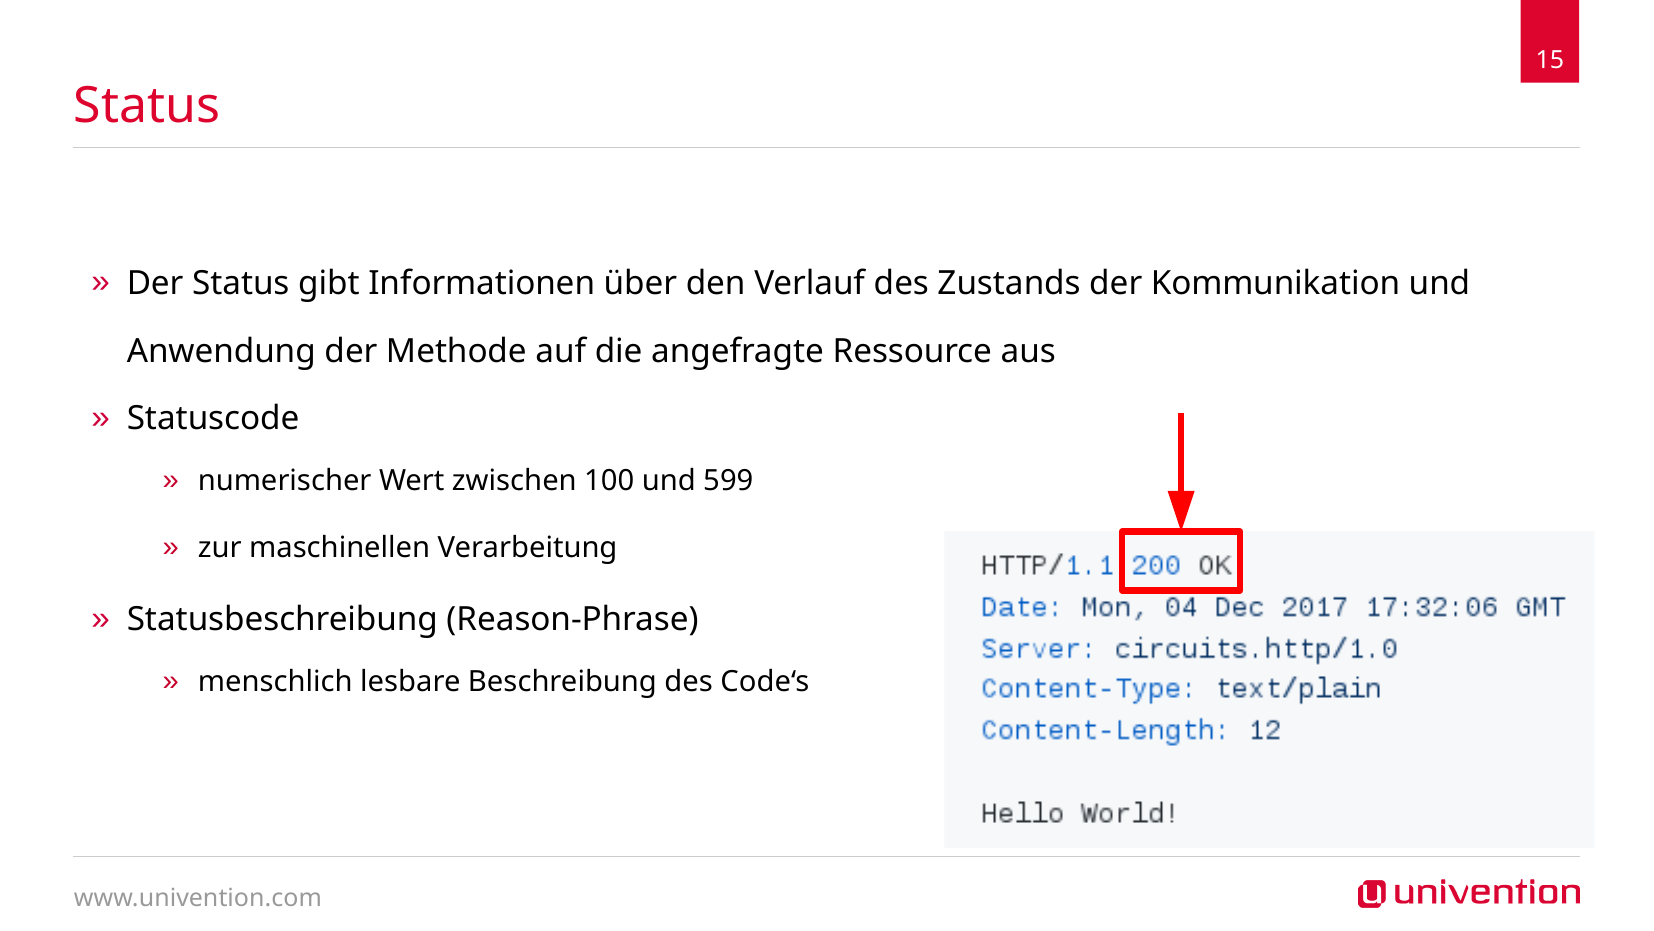

# Status
Der Status gibt Informationen über den Verlauf des Zustands der Kommunikation und Anwendung der Methode auf die angefragte Ressource aus
Statuscode
numerischer Wert zwischen 100 und 599
zur maschinellen Verarbeitung
Statusbeschreibung (Reason-Phrase)
menschlich lesbare Beschreibung des Code‘s